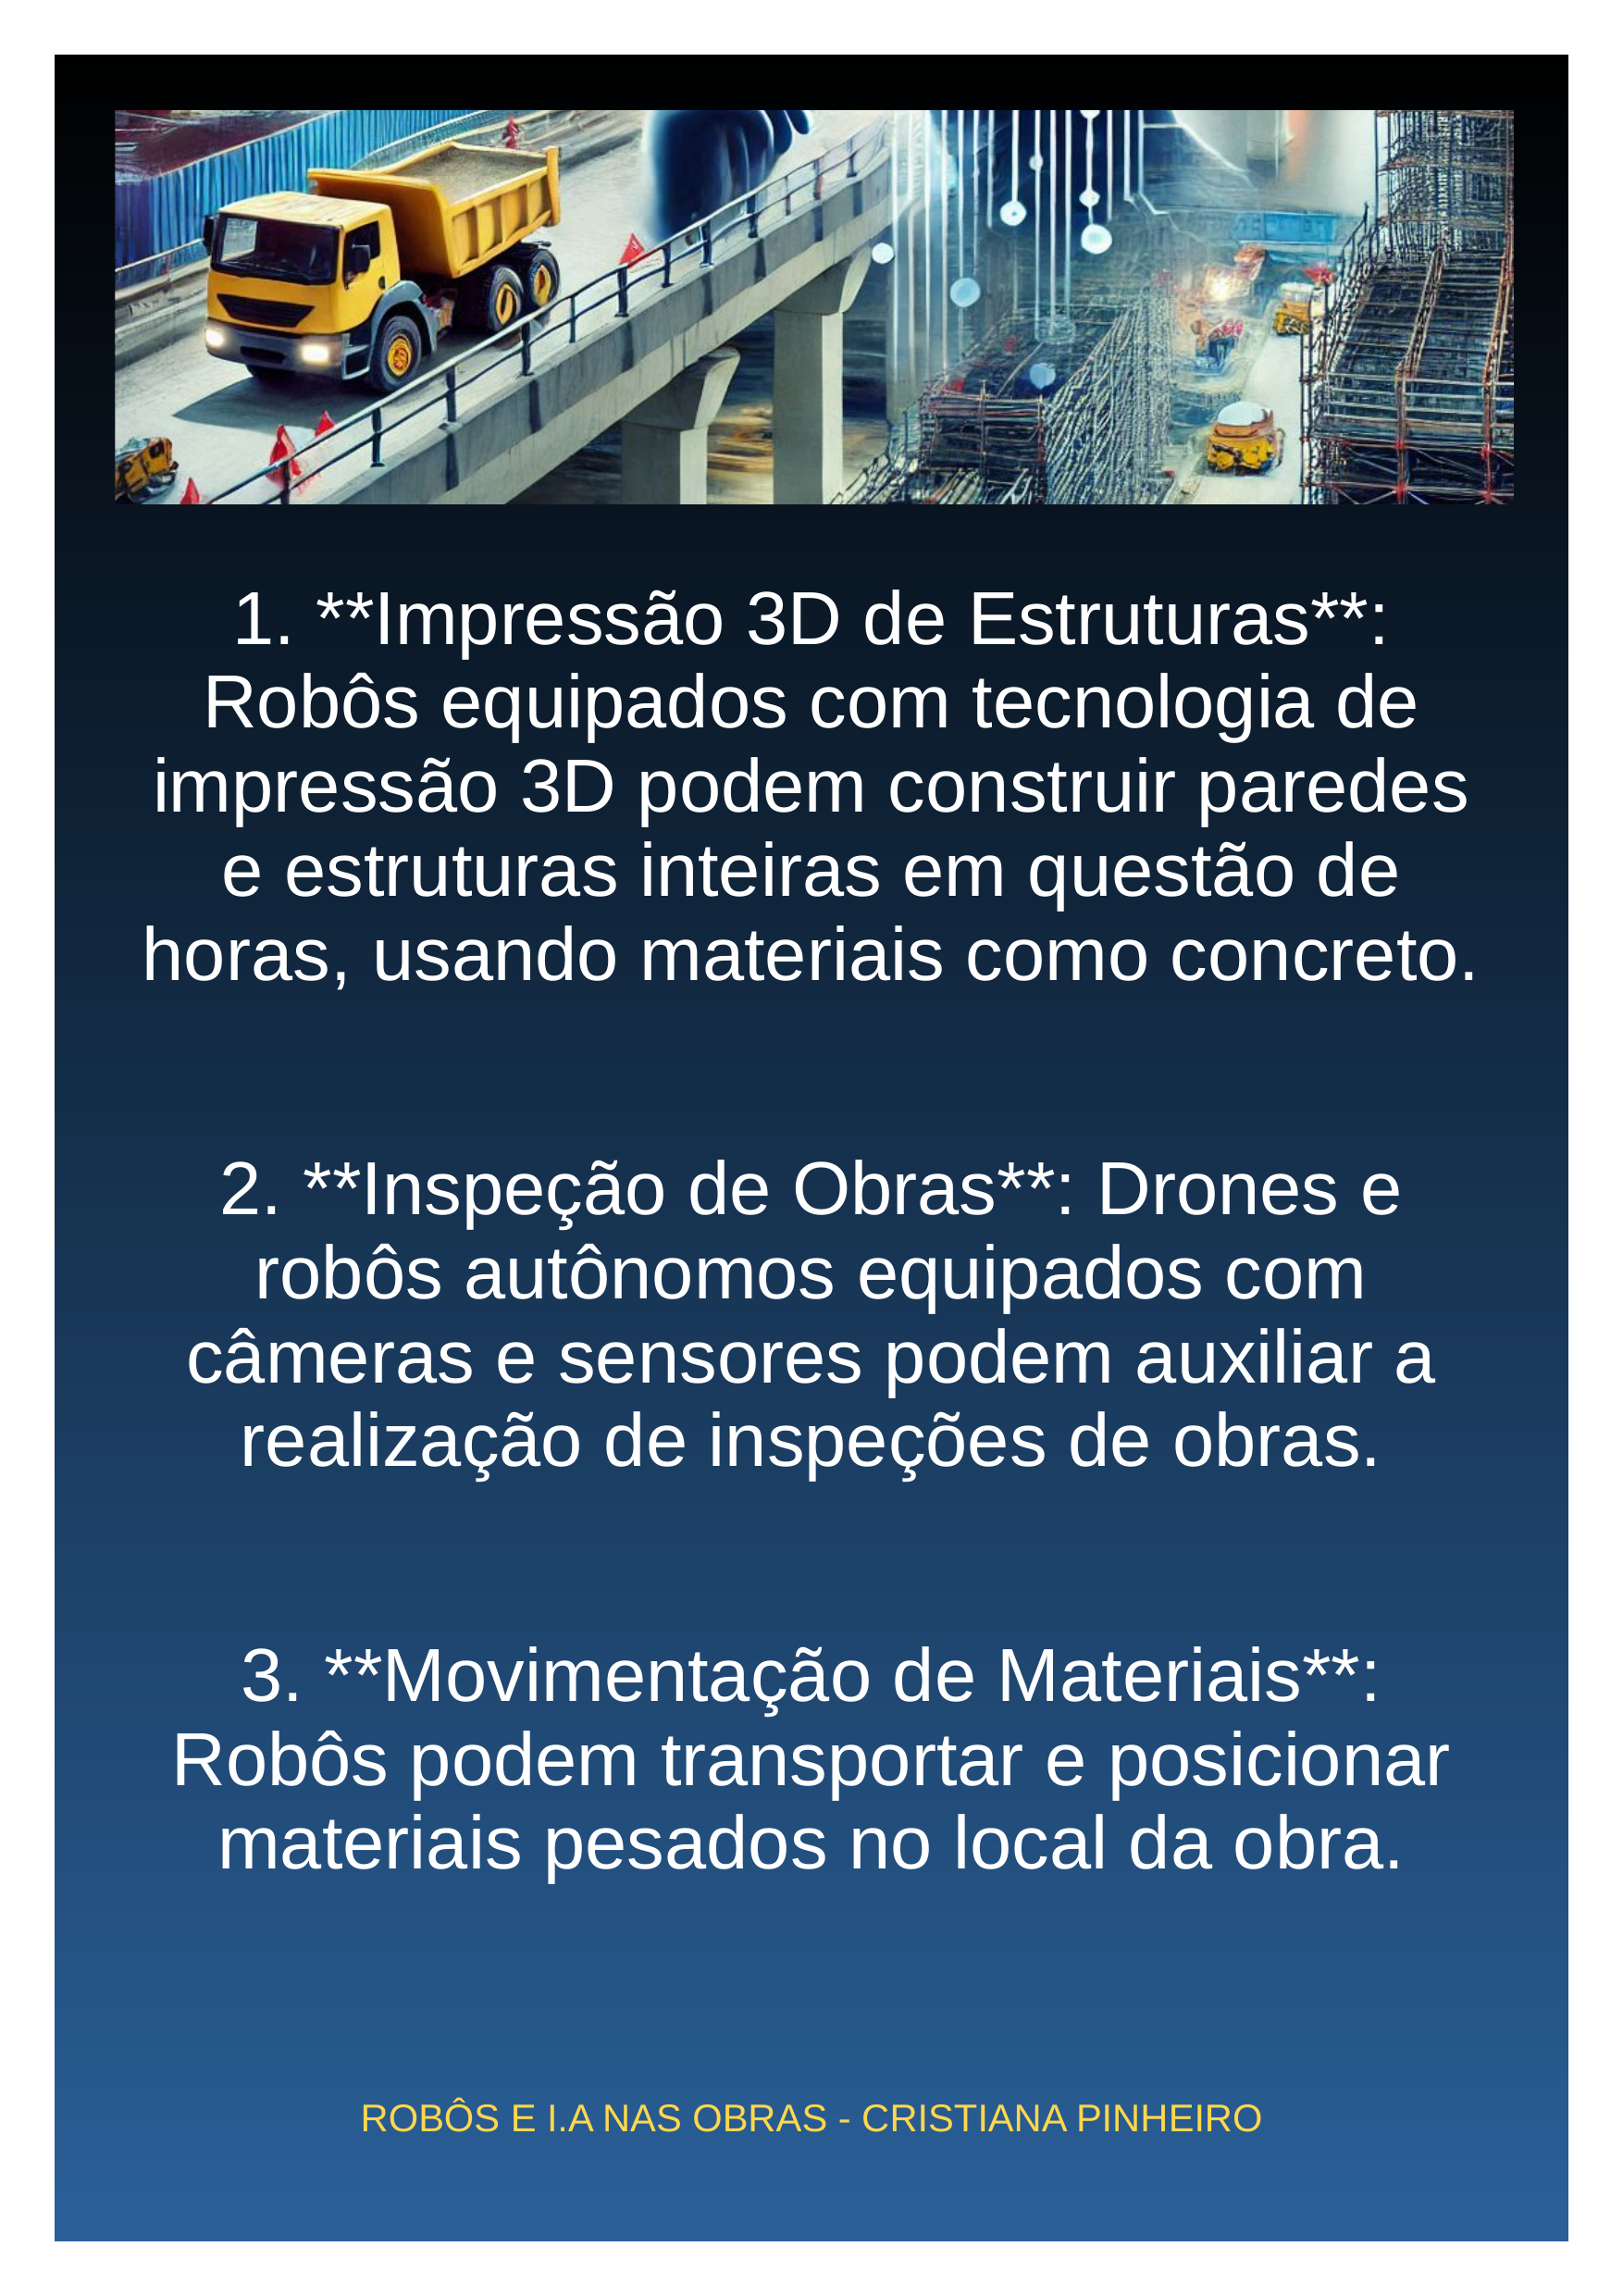

# 1. **Impressão 3D de Estruturas**: Robôs equipados com tecnologia de impressão 3D podem construir paredes e estruturas inteiras em questão de horas, usando materiais como concreto.
2. **Inspeção de Obras**: Drones e robôs autônomos equipados com câmeras e sensores podem auxiliar a realização de inspeções de obras.
3. **Movimentação de Materiais**: Robôs podem transportar e posicionar materiais pesados no local da obra.
Robôs e I.A nas Obras - Cristiana Pinheiro